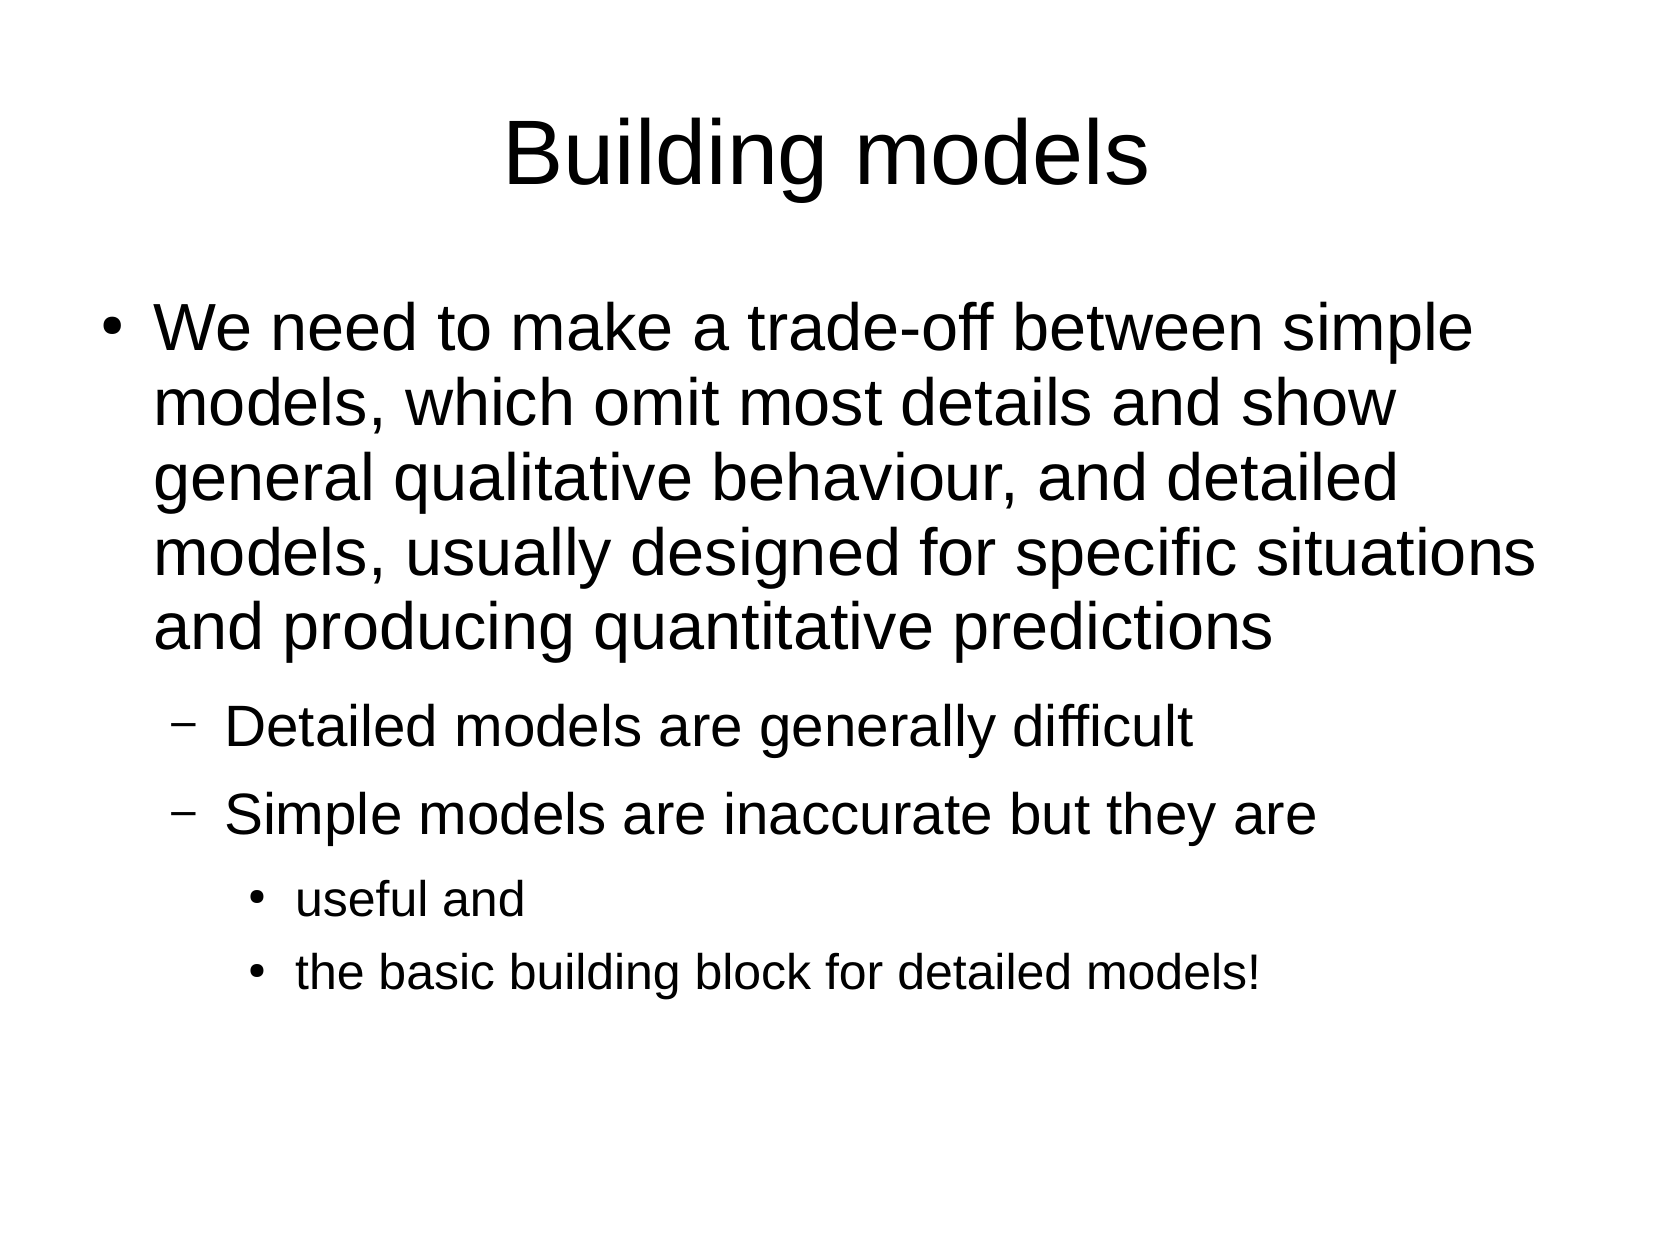

# Building models
We need to make a trade-off between simple models, which omit most details and show general qualitative behaviour, and detailed models, usually designed for specific situations and producing quantitative predictions
Detailed models are generally difficult
Simple models are inaccurate but they are
useful and
the basic building block for detailed models!